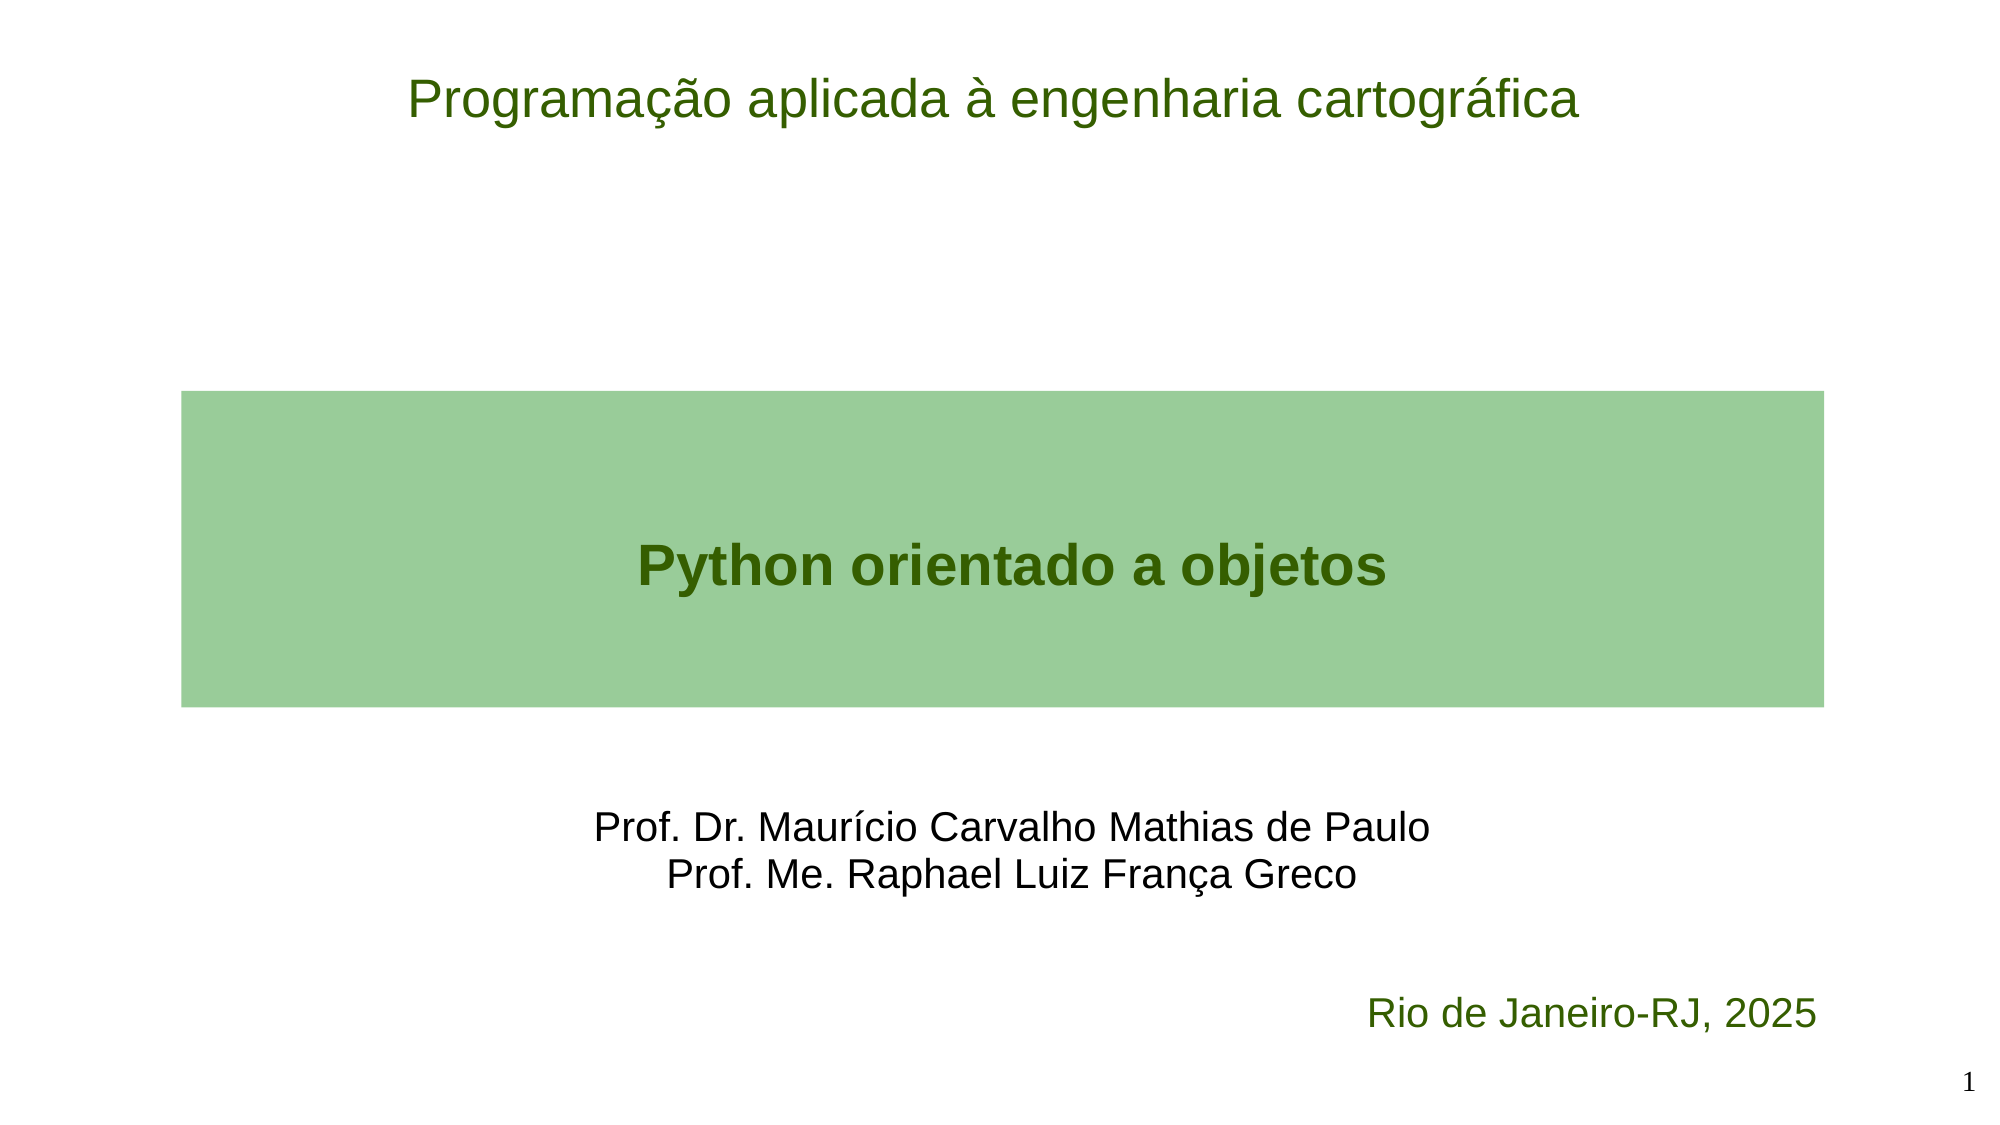

Programação aplicada à engenharia cartográfica
# Python orientado a objetos
Prof. Dr. Maurício Carvalho Mathias de Paulo
Prof. Me. Raphael Luiz França Greco
Rio de Janeiro-RJ, 2025
1